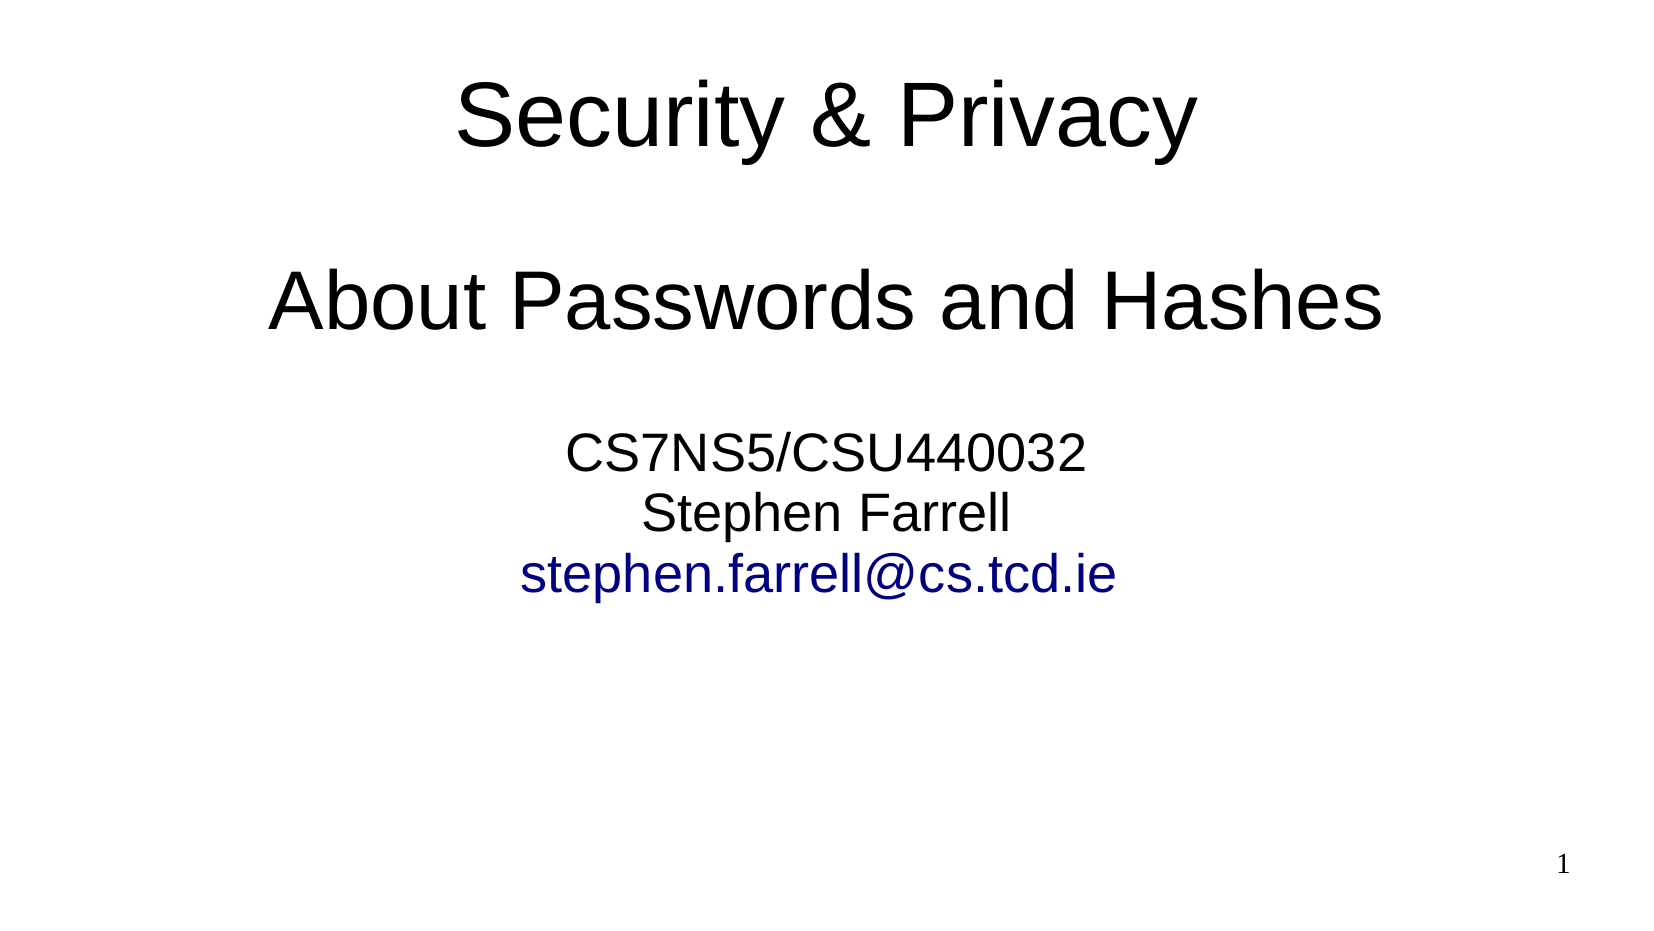

# Security & Privacy
About Passwords and Hashes
CS7NS5/CSU440032
Stephen Farrell
stephen.farrell@cs.tcd.ie
1